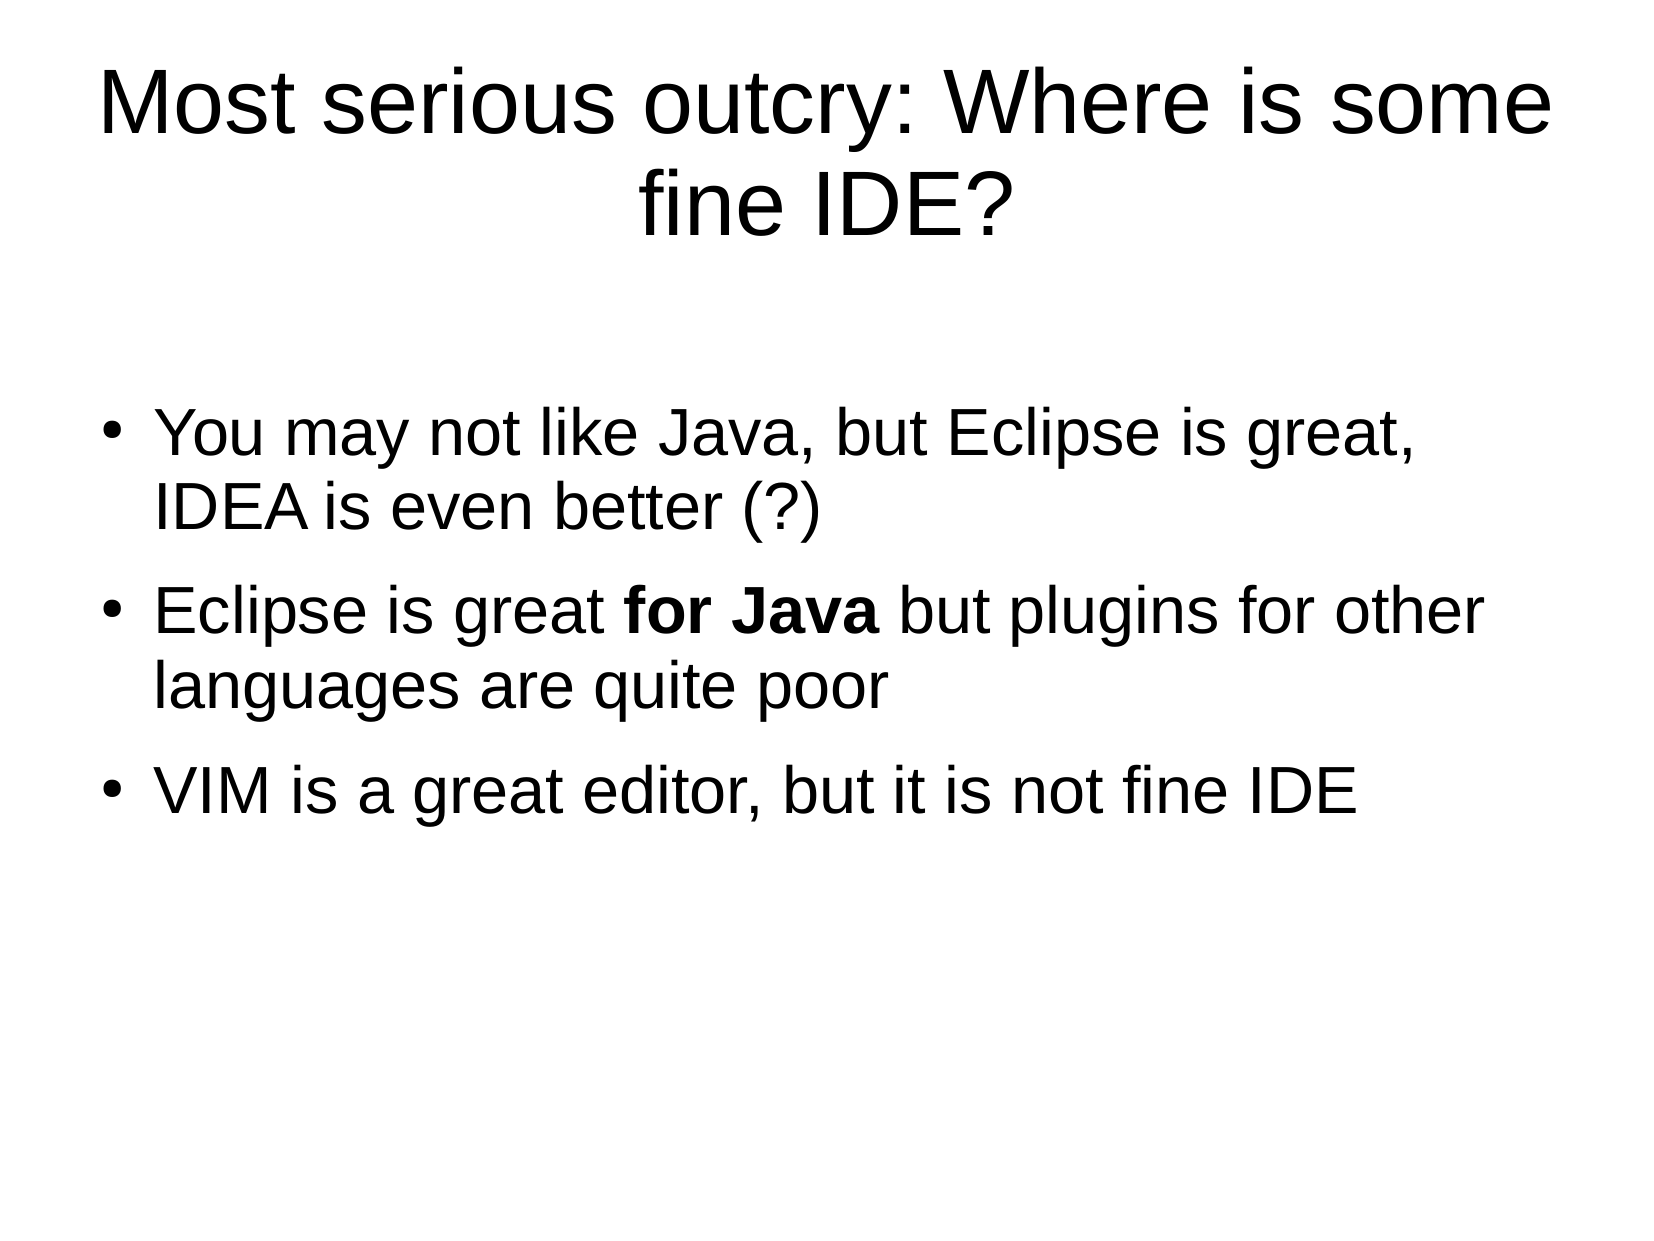

# Most serious outcry: Where is some fine IDE?
You may not like Java, but Eclipse is great, IDEA is even better (?)
Eclipse is great for Java but plugins for other languages are quite poor
VIM is a great editor, but it is not fine IDE